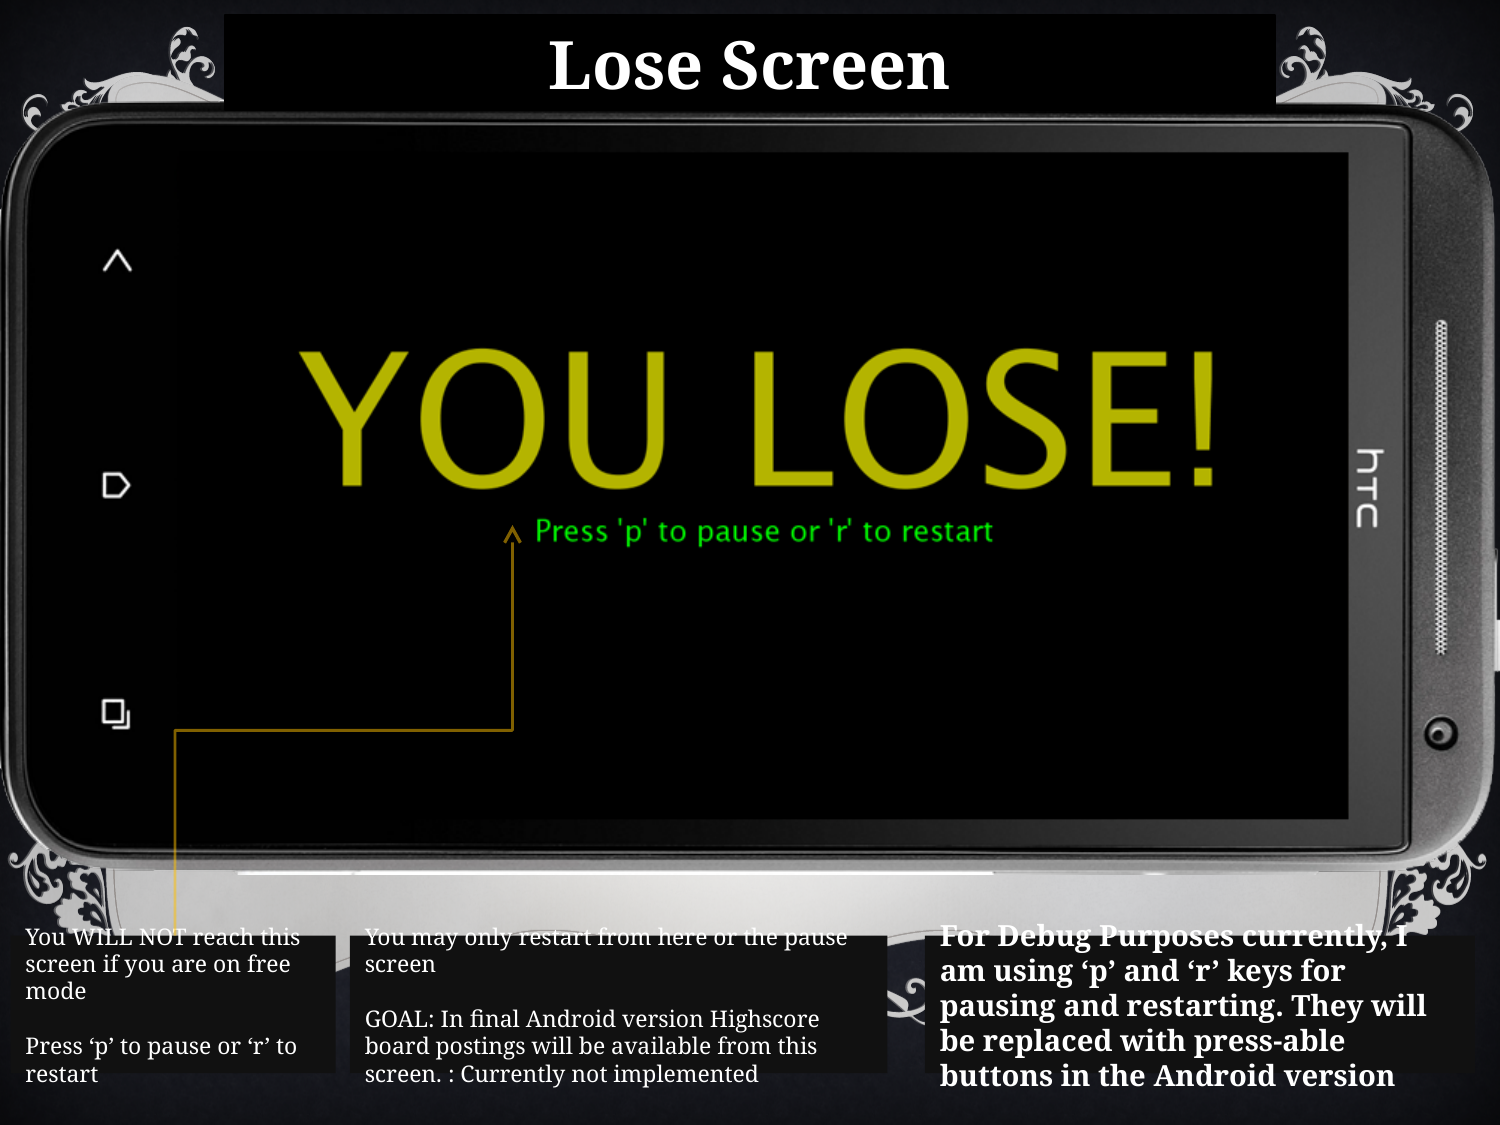

Lose Screen
You WILL NOT reach this screen if you are on free mode
Press ‘p’ to pause or ‘r’ to restart
You may only restart from here or the pause screen
GOAL: In final Android version Highscore board postings will be available from this screen. : Currently not implemented
For Debug Purposes currently, I am using ‘p’ and ‘r’ keys for pausing and restarting. They will be replaced with press-able buttons in the Android version